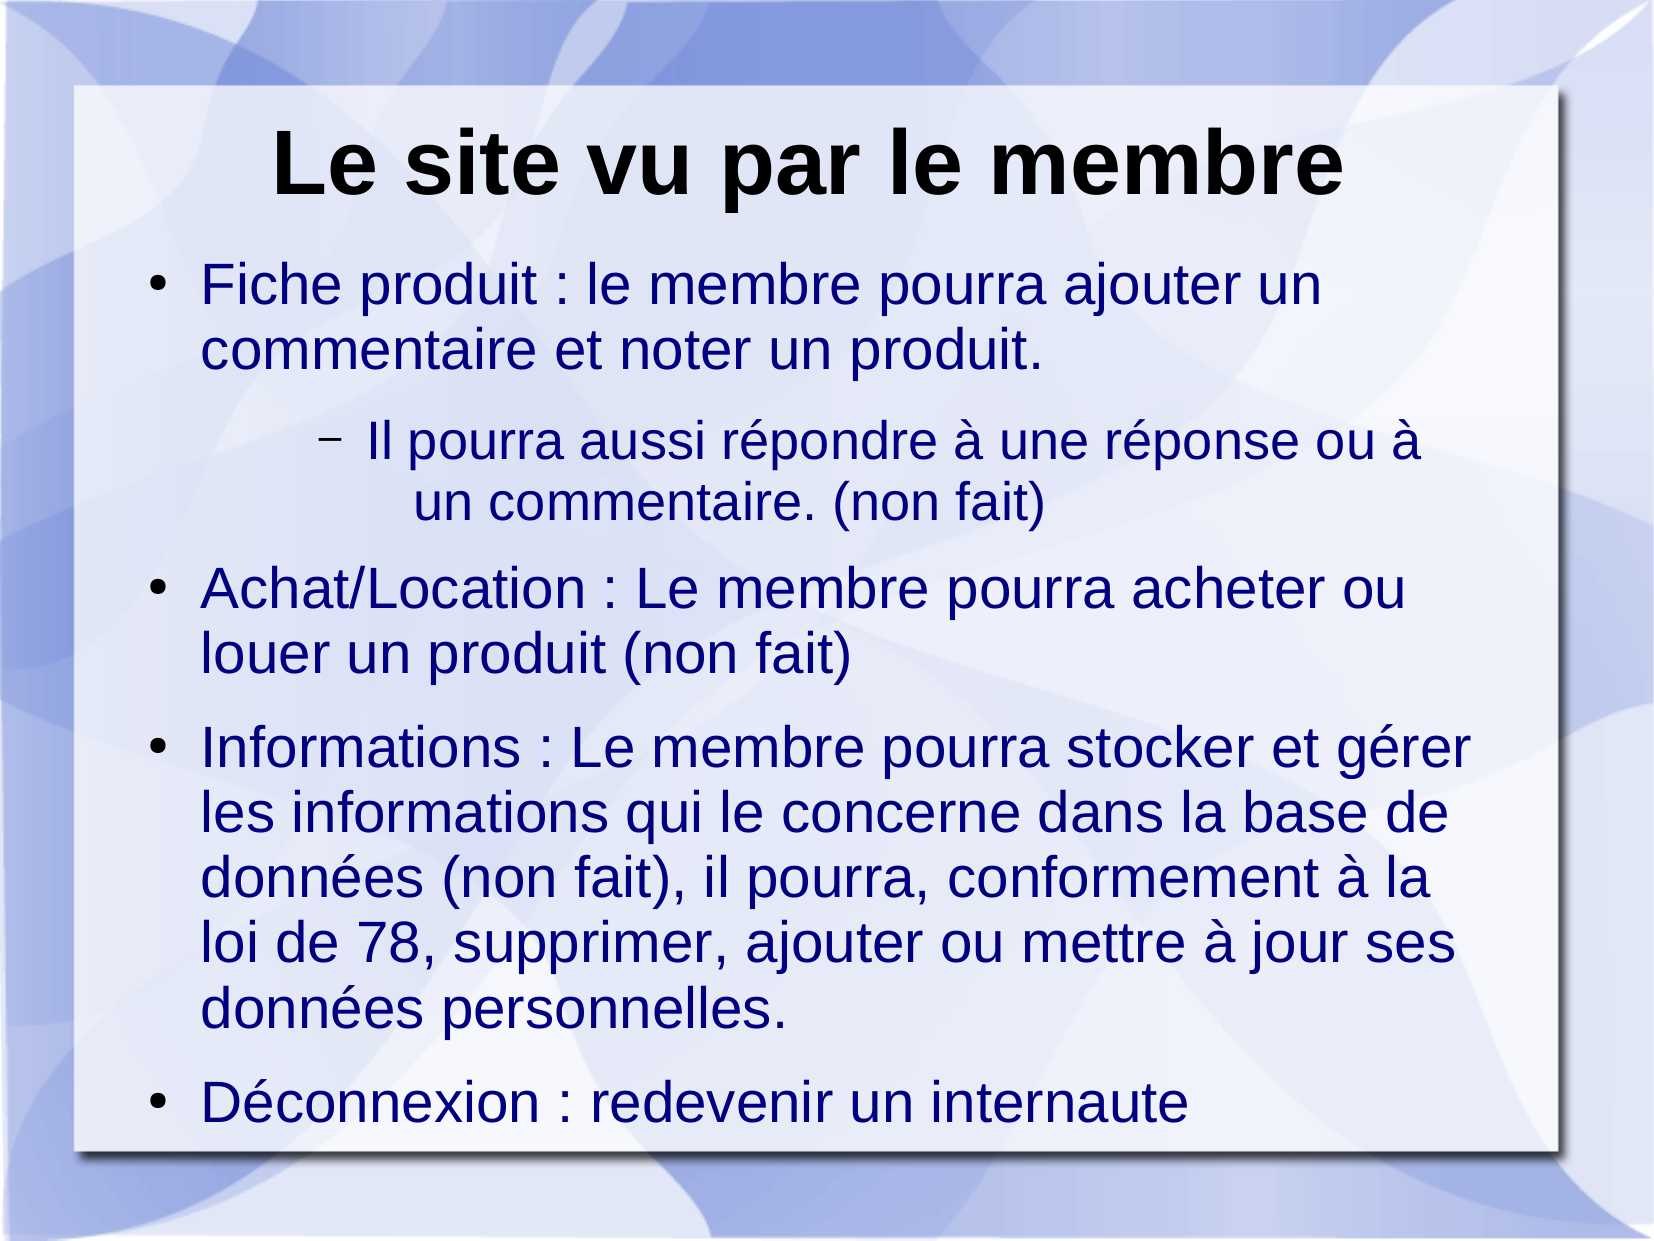

# Le site vu par le membre
Fiche produit : le membre pourra ajouter un commentaire et noter un produit.
Il pourra aussi répondre à une réponse ou à un commentaire. (non fait)
Achat/Location : Le membre pourra acheter ou louer un produit (non fait)
Informations : Le membre pourra stocker et gérer les informations qui le concerne dans la base de données (non fait), il pourra, conformement à la loi de 78, supprimer, ajouter ou mettre à jour ses données personnelles.
Déconnexion : redevenir un internaute